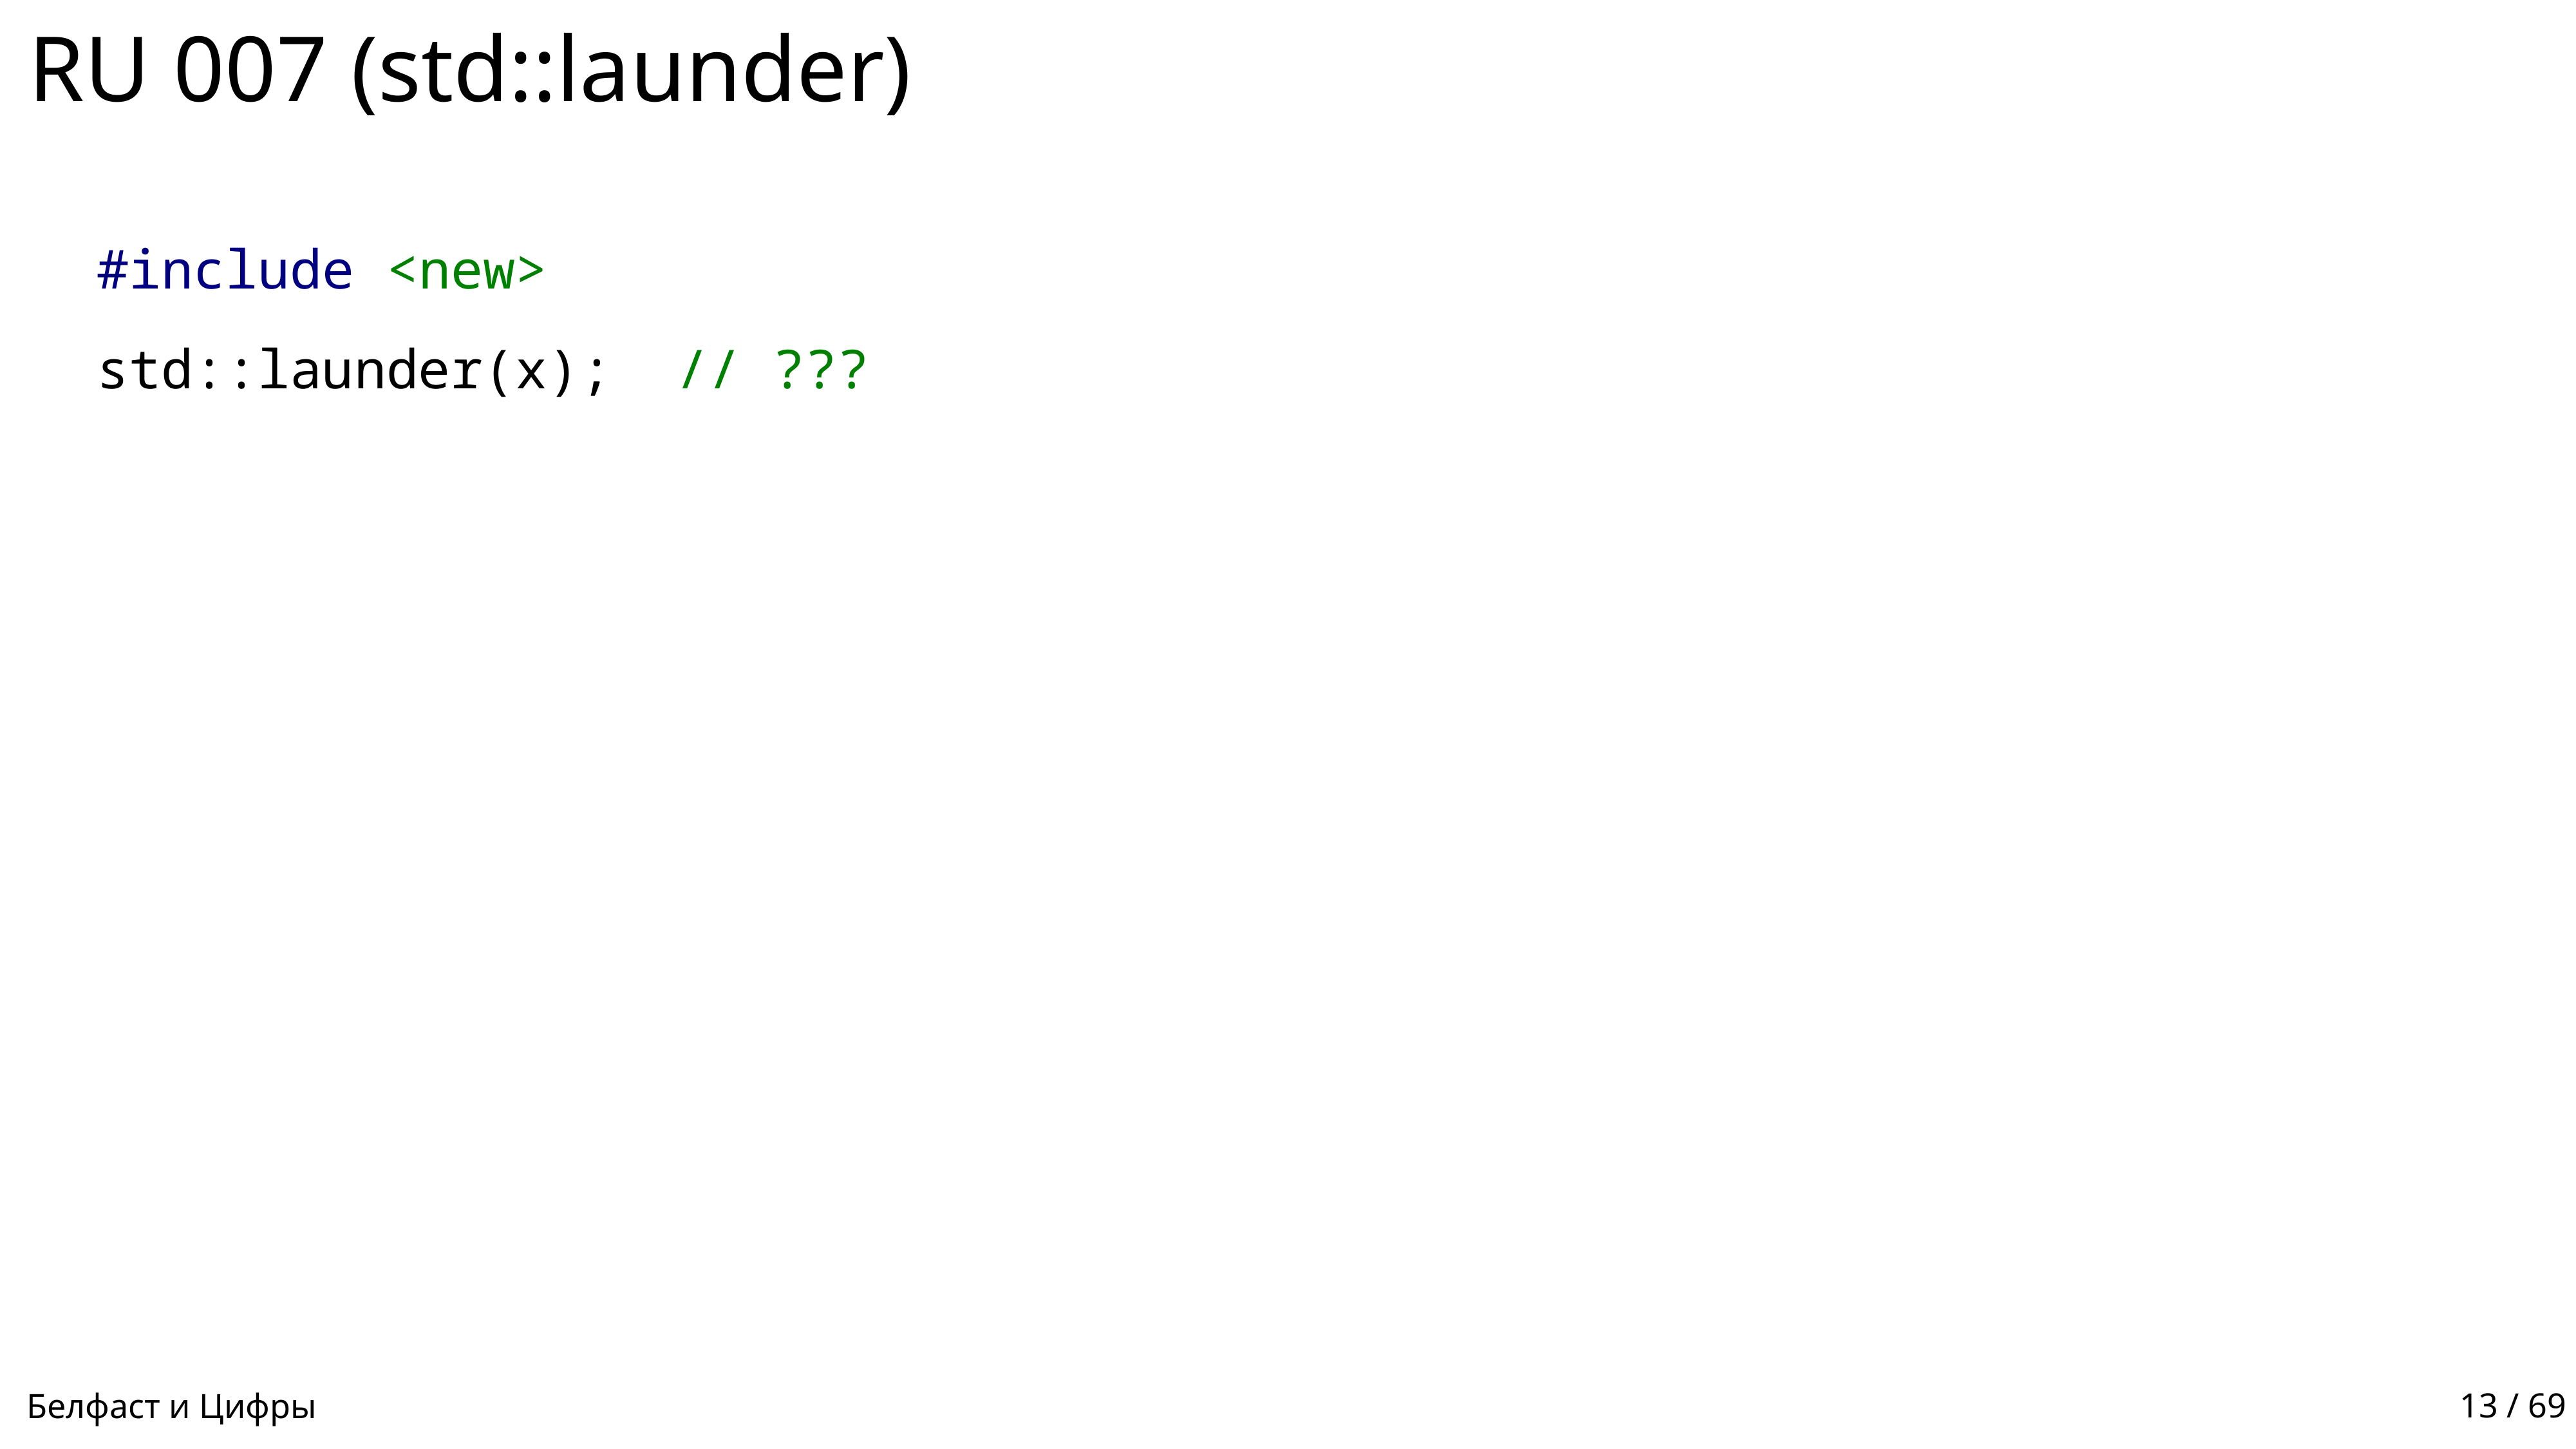

# RU 007 (std::launder)
#include <new>
std::launder(x); // ???
Белфаст и Цифры